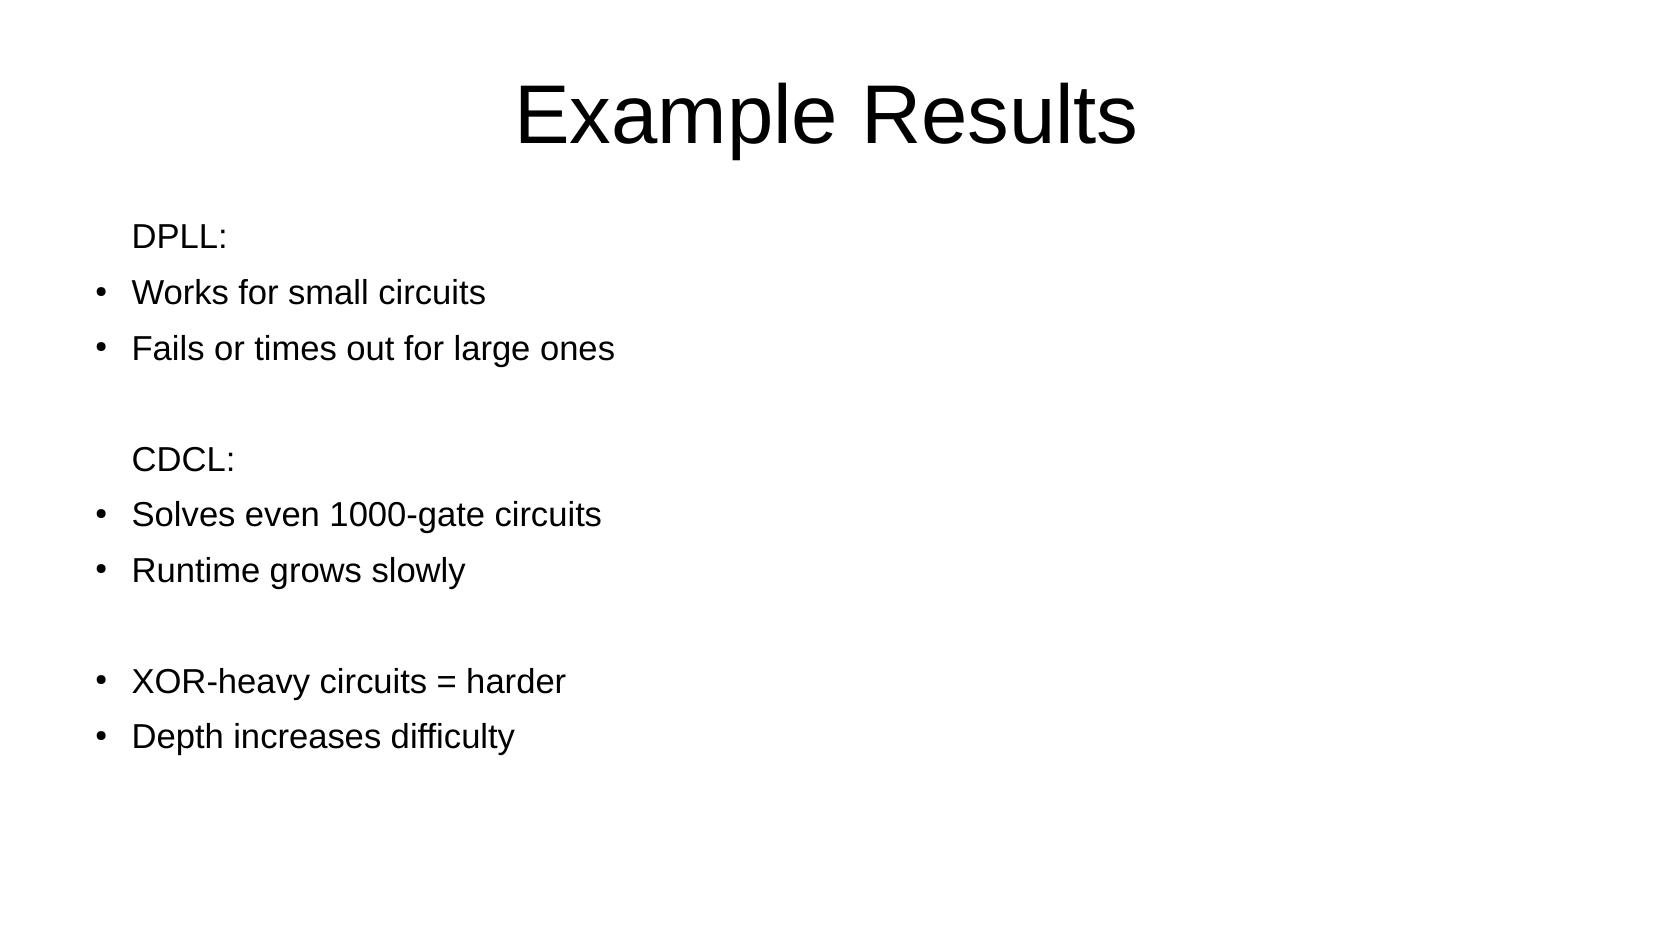

# Example Results
DPLL:
Works for small circuits
Fails or times out for large ones
CDCL:
Solves even 1000-gate circuits
Runtime grows slowly
XOR-heavy circuits = harder
Depth increases difficulty